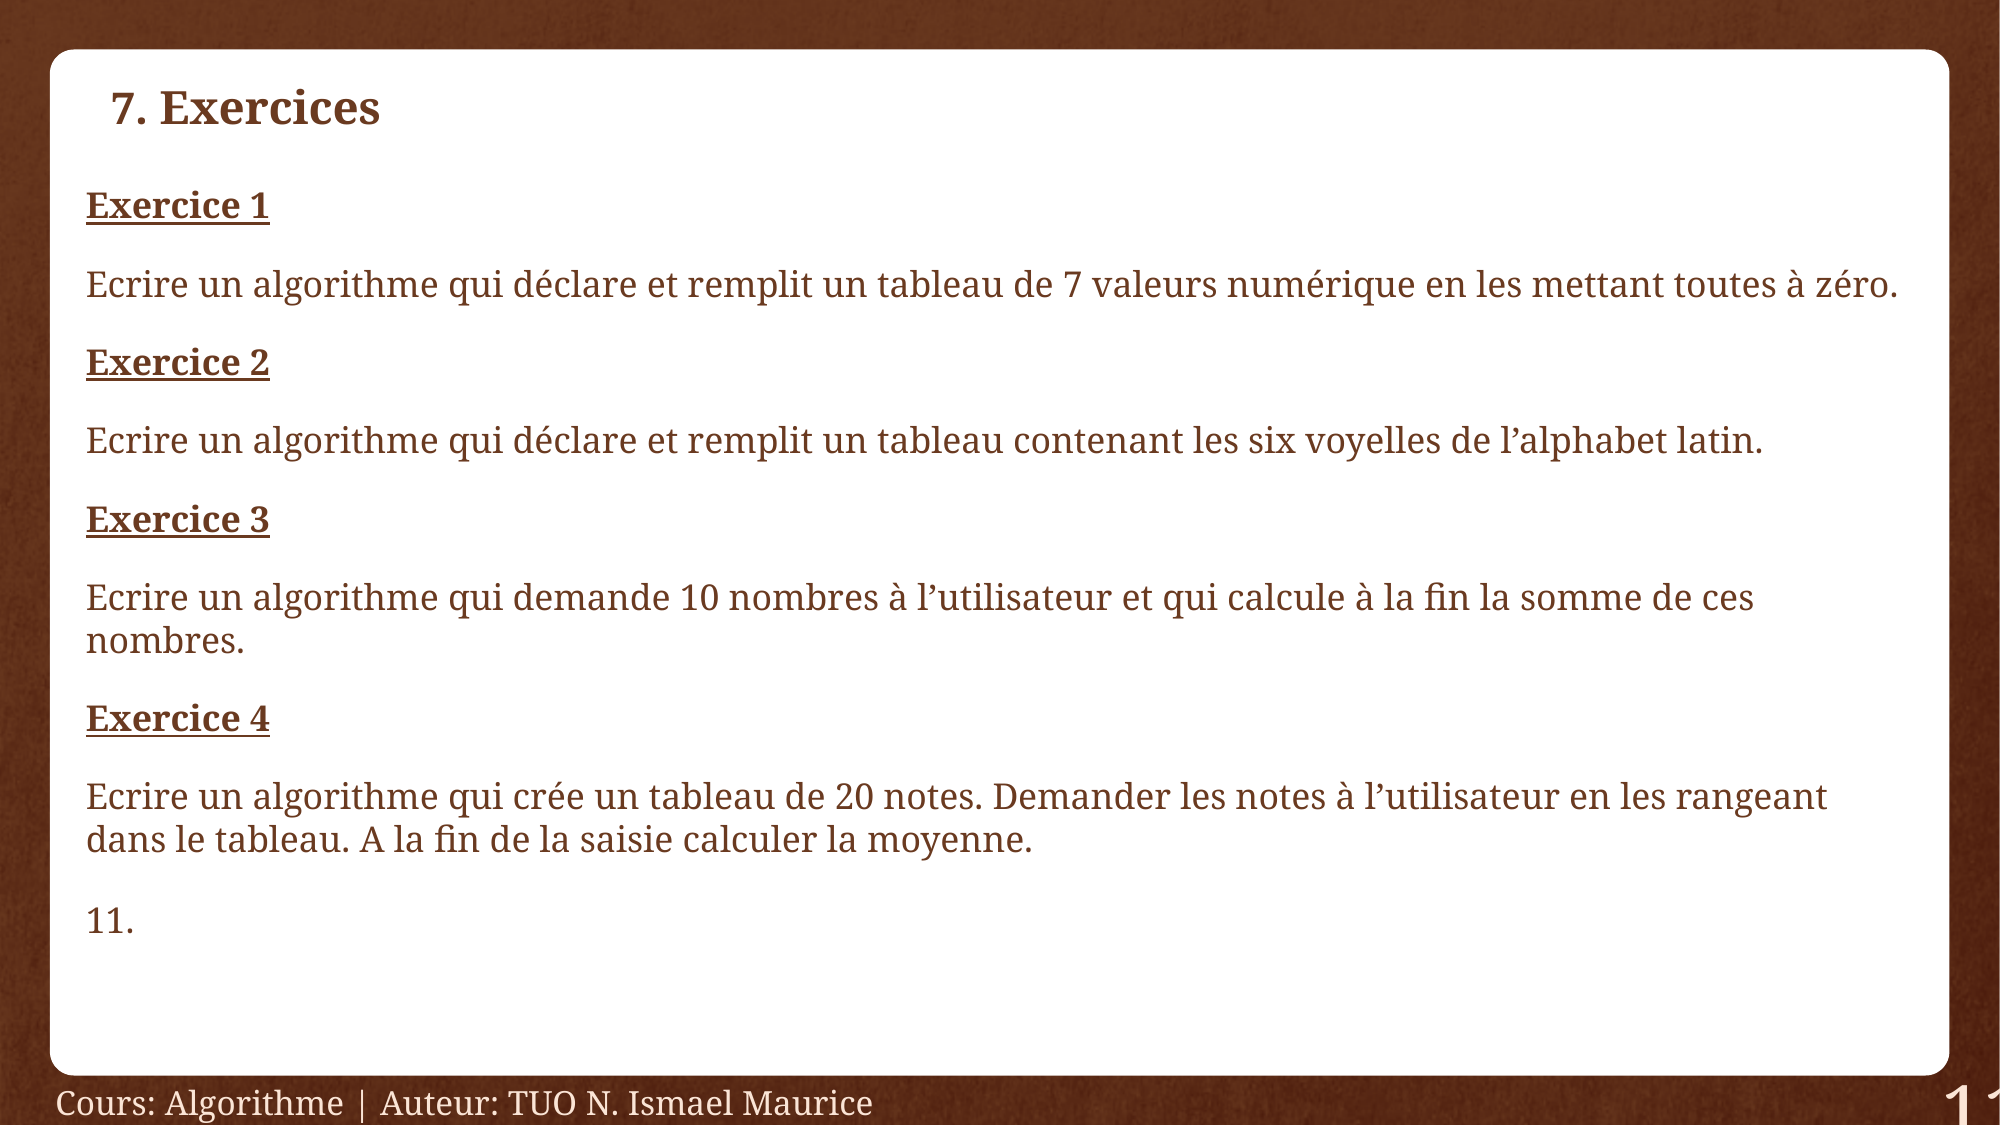

7. Exercices
# Exercice 1
Ecrire un algorithme qui déclare et remplit un tableau de 7 valeurs numérique en les mettant toutes à zéro.
Exercice 2
Ecrire un algorithme qui déclare et remplit un tableau contenant les six voyelles de l’alphabet latin.
Exercice 3
Ecrire un algorithme qui demande 10 nombres à l’utilisateur et qui calcule à la fin la somme de ces nombres.
Exercice 4
Ecrire un algorithme qui crée un tableau de 20 notes. Demander les notes à l’utilisateur en les rangeant dans le tableau. A la fin de la saisie calculer la moyenne.
Cours: Algorithme | Auteur: TUO N. Ismael Maurice